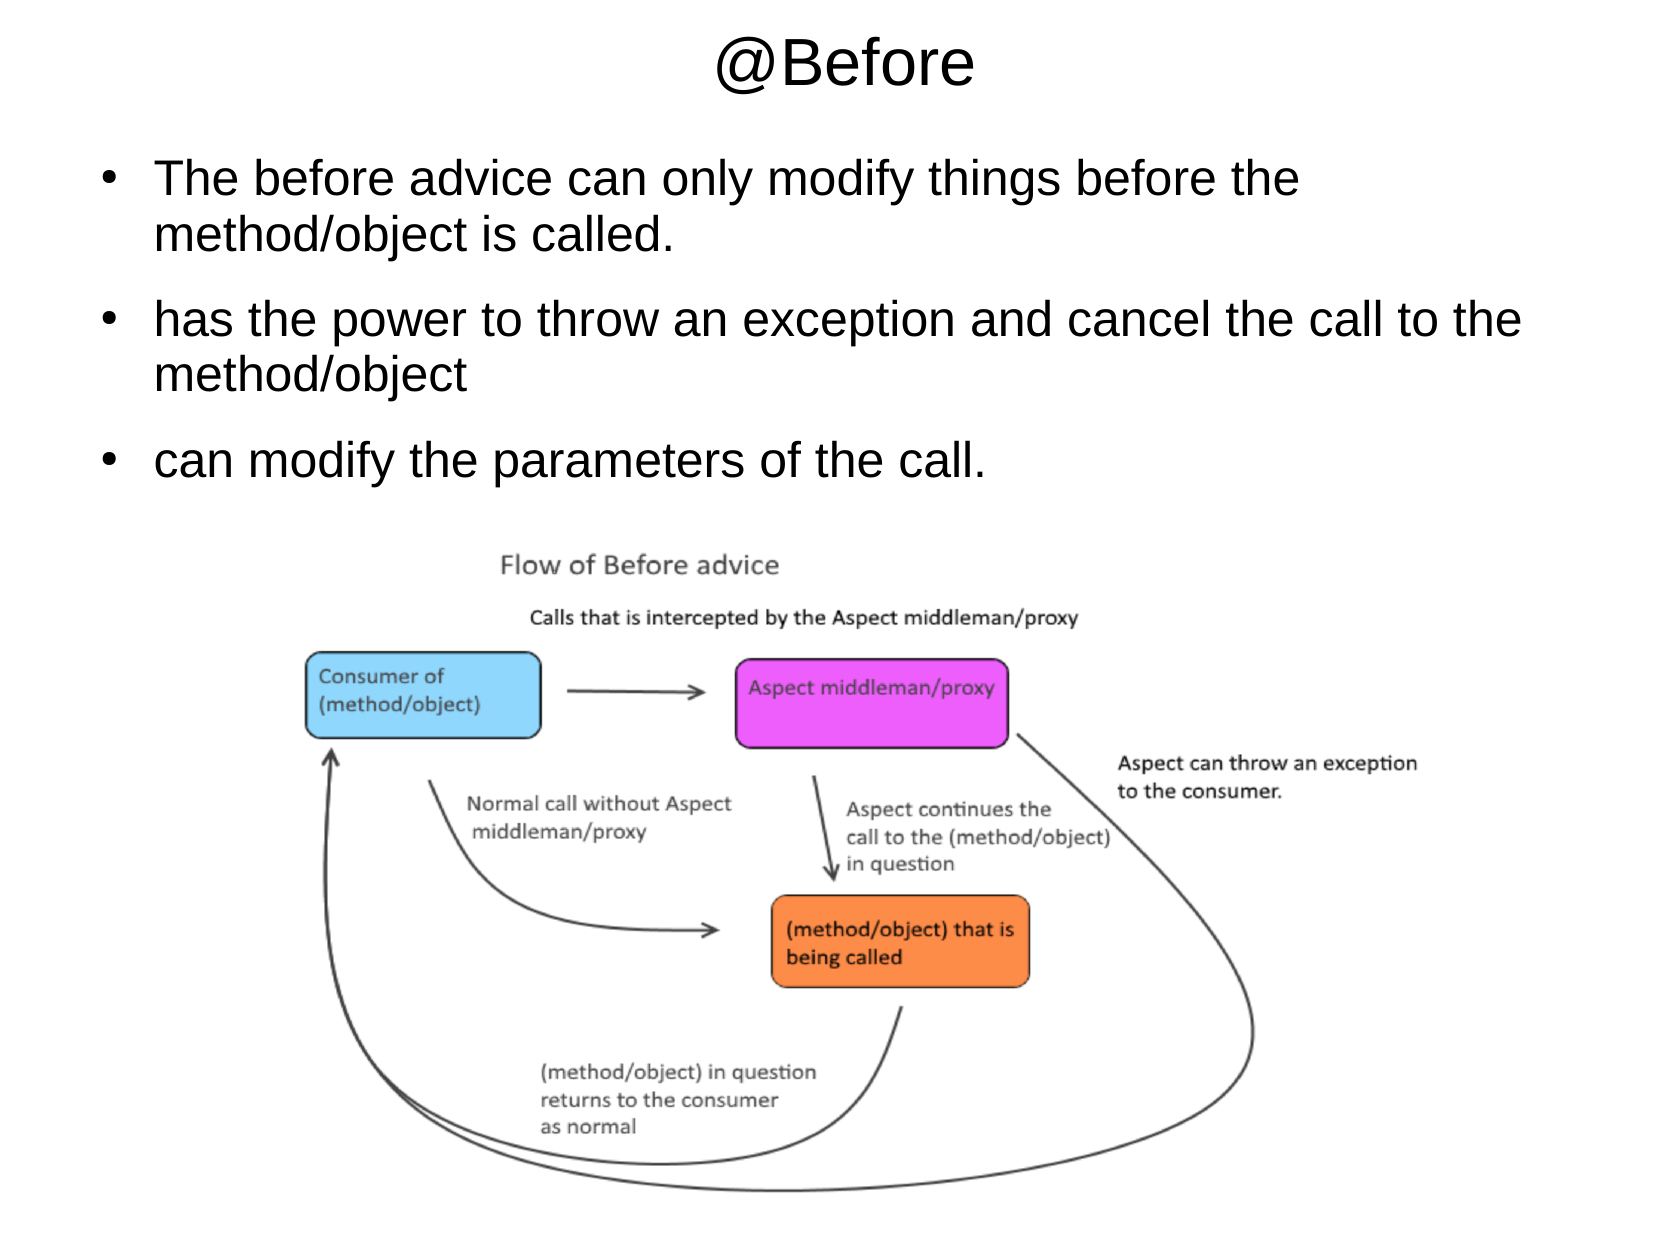

# @Before
The before advice can only modify things before the method/object is called.
has the power to throw an exception and cancel the call to the method/object
can modify the parameters of the call.